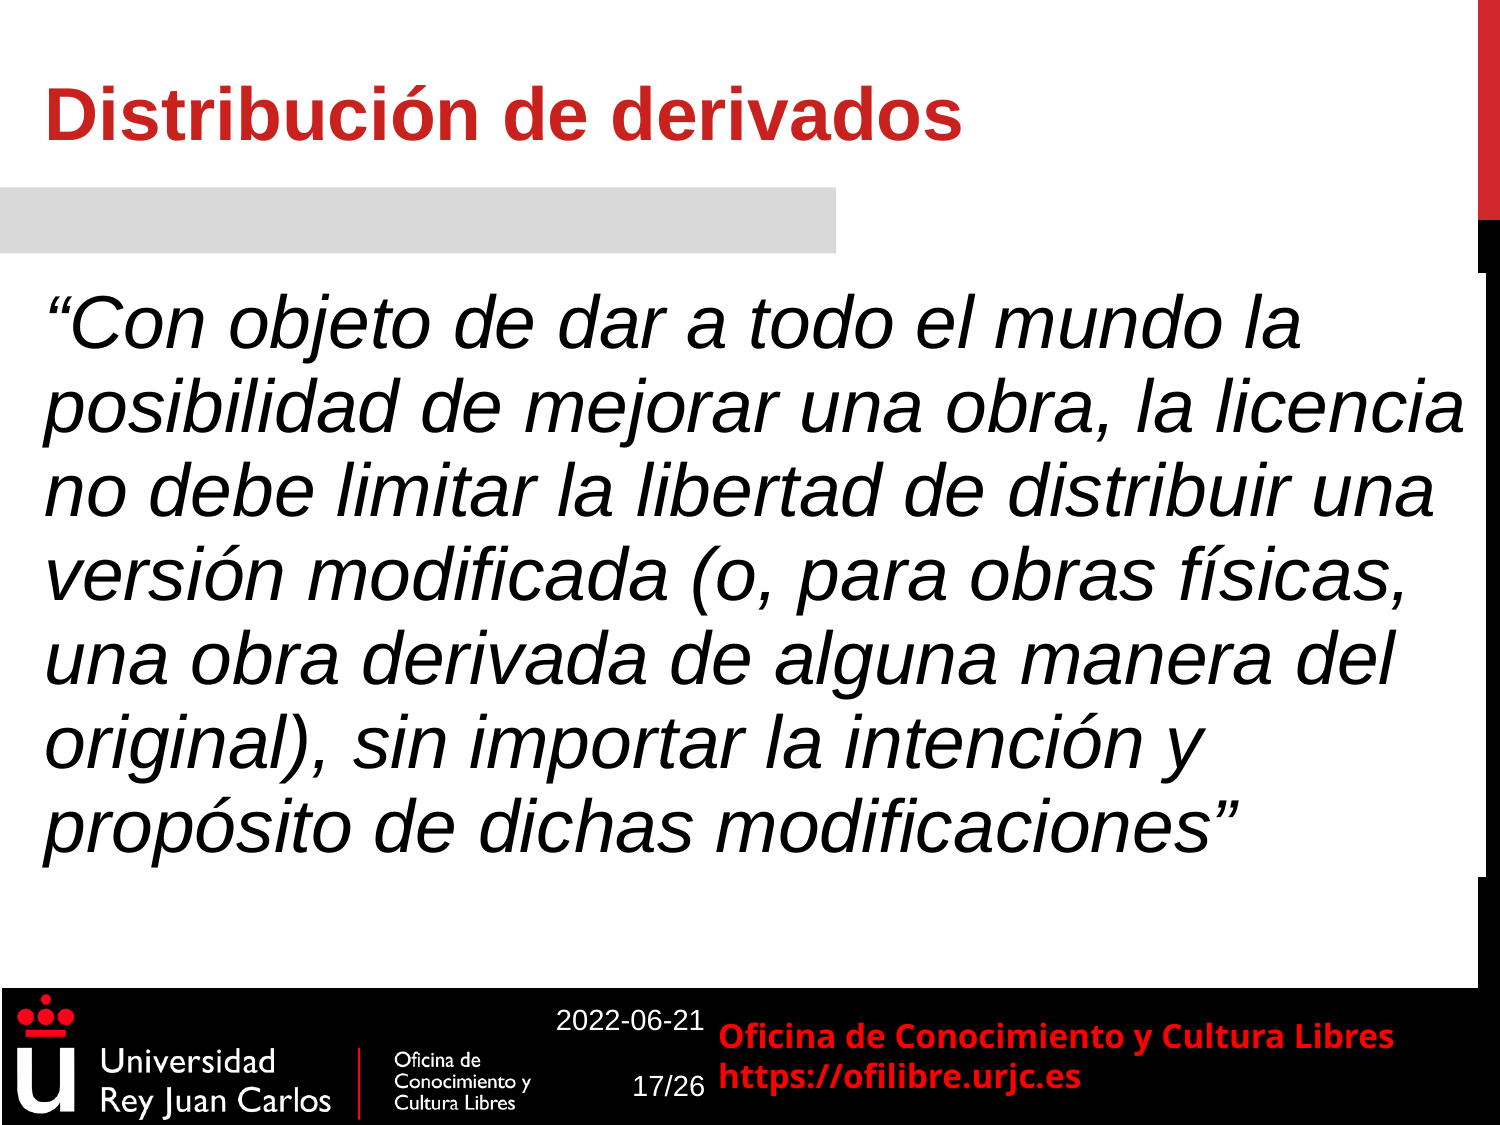

#
Distribución de derivados
“Con objeto de dar a todo el mundo la posibilidad de mejorar una obra, la licencia no debe limitar la libertad de distribuir una versión modificada (o, para obras físicas, una obra derivada de alguna manera del original), sin importar la intención y propósito de dichas modificaciones”